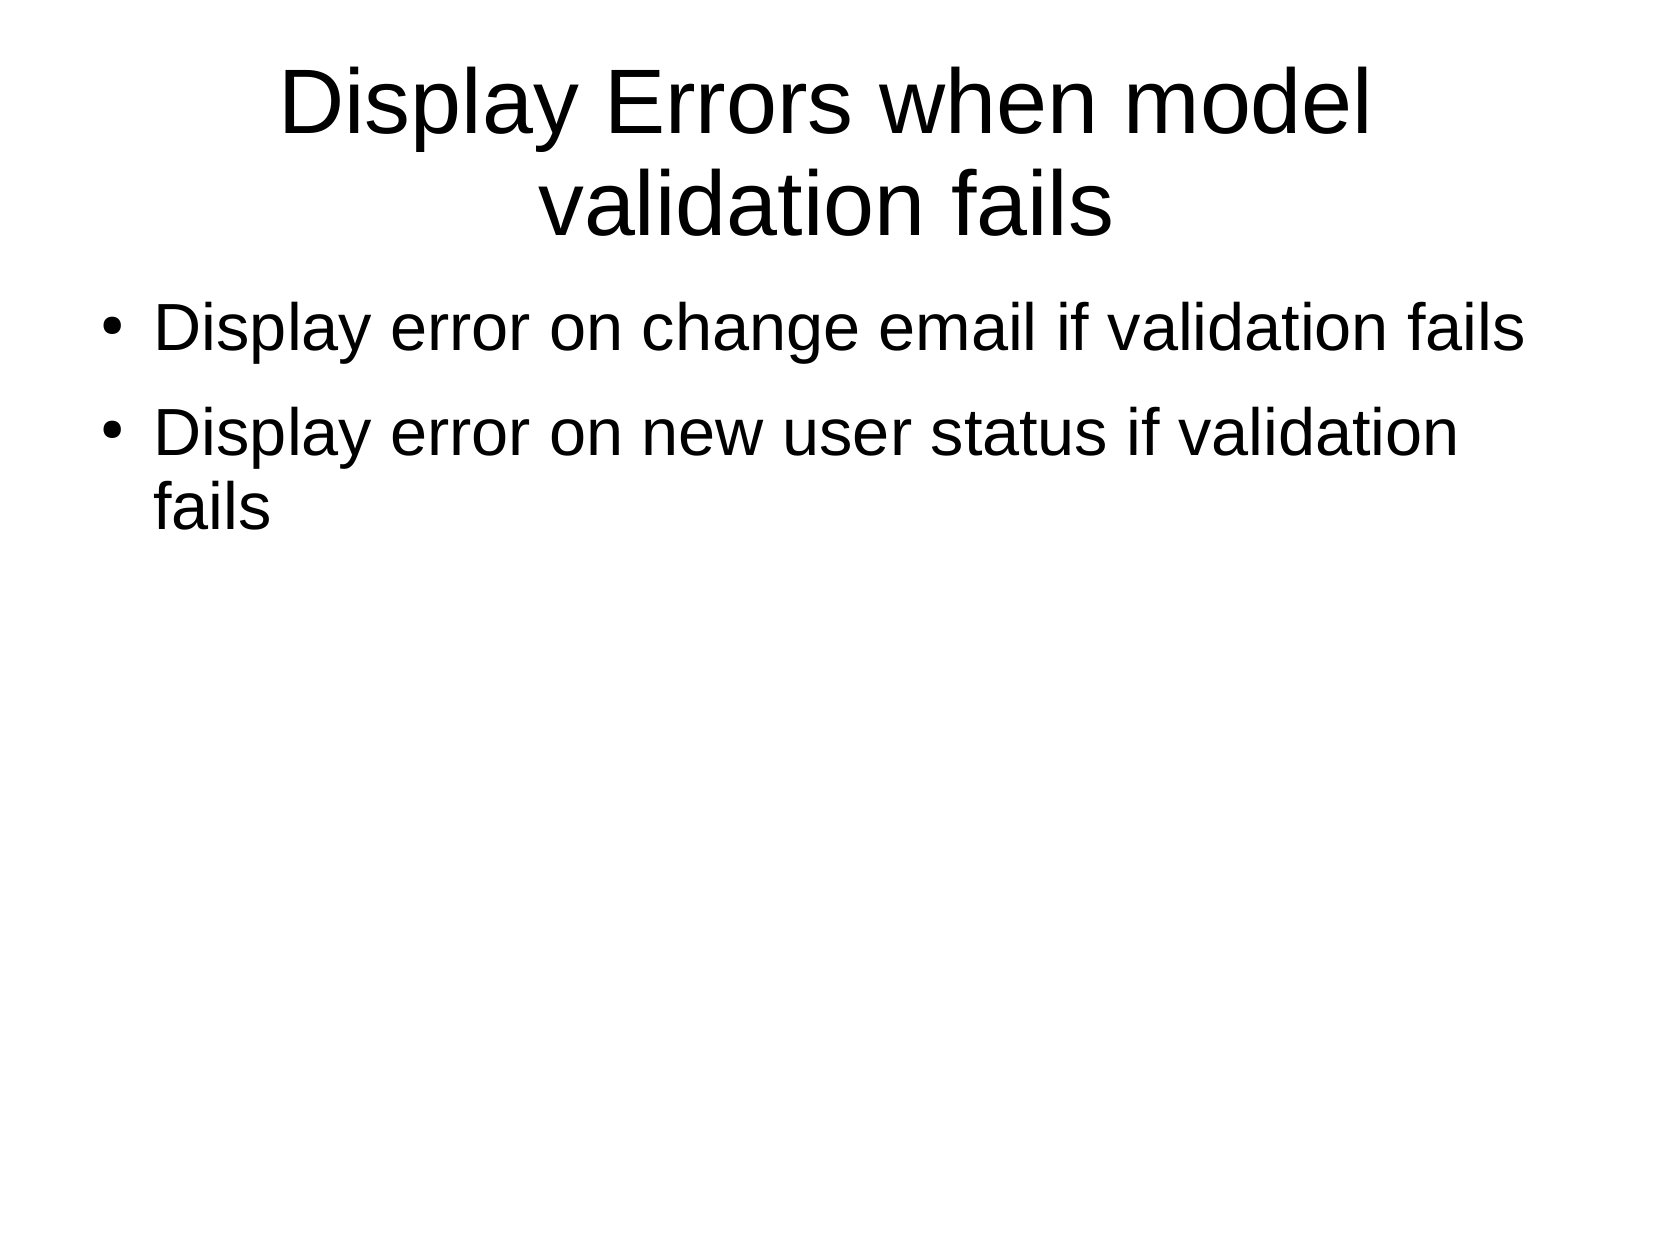

# Display Errors when model validation fails
Display error on change email if validation fails
Display error on new user status if validation fails